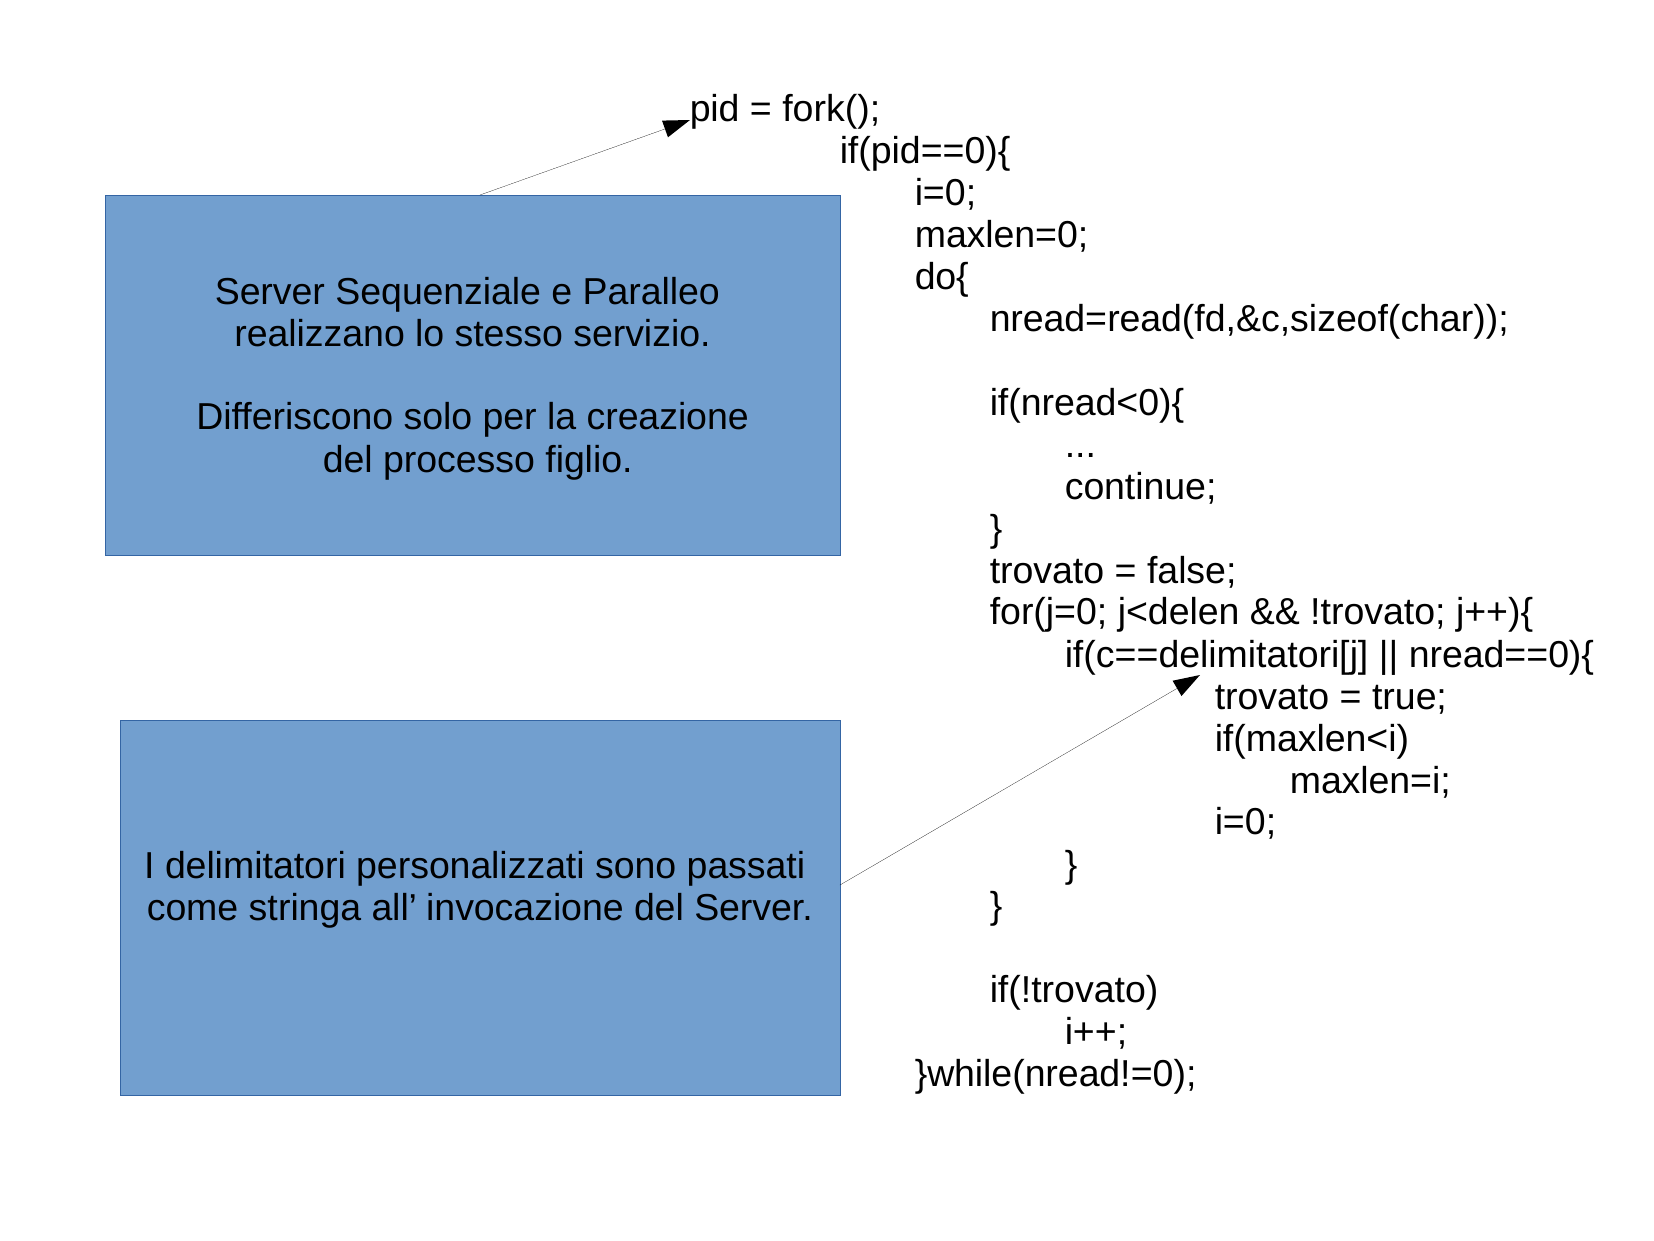

pid = fork();
		if(pid==0){
			i=0;
			maxlen=0;
			do{
				nread=read(fd,&c,sizeof(char));
				if(nread<0){
					...
					continue;
				}
				trovato = false;
				for(j=0; j<delen && !trovato; j++){
					if(c==delimitatori[j] || nread==0){
							trovato = true;
							if(maxlen<i)
								maxlen=i;
							i=0;
					}
				}
				if(!trovato)
					i++;
			}while(nread!=0);
Server Sequenziale e Paralleo
realizzano lo stesso servizio.
Differiscono solo per la creazione
 del processo figlio.
I delimitatori personalizzati sono passati
come stringa all’ invocazione del Server.